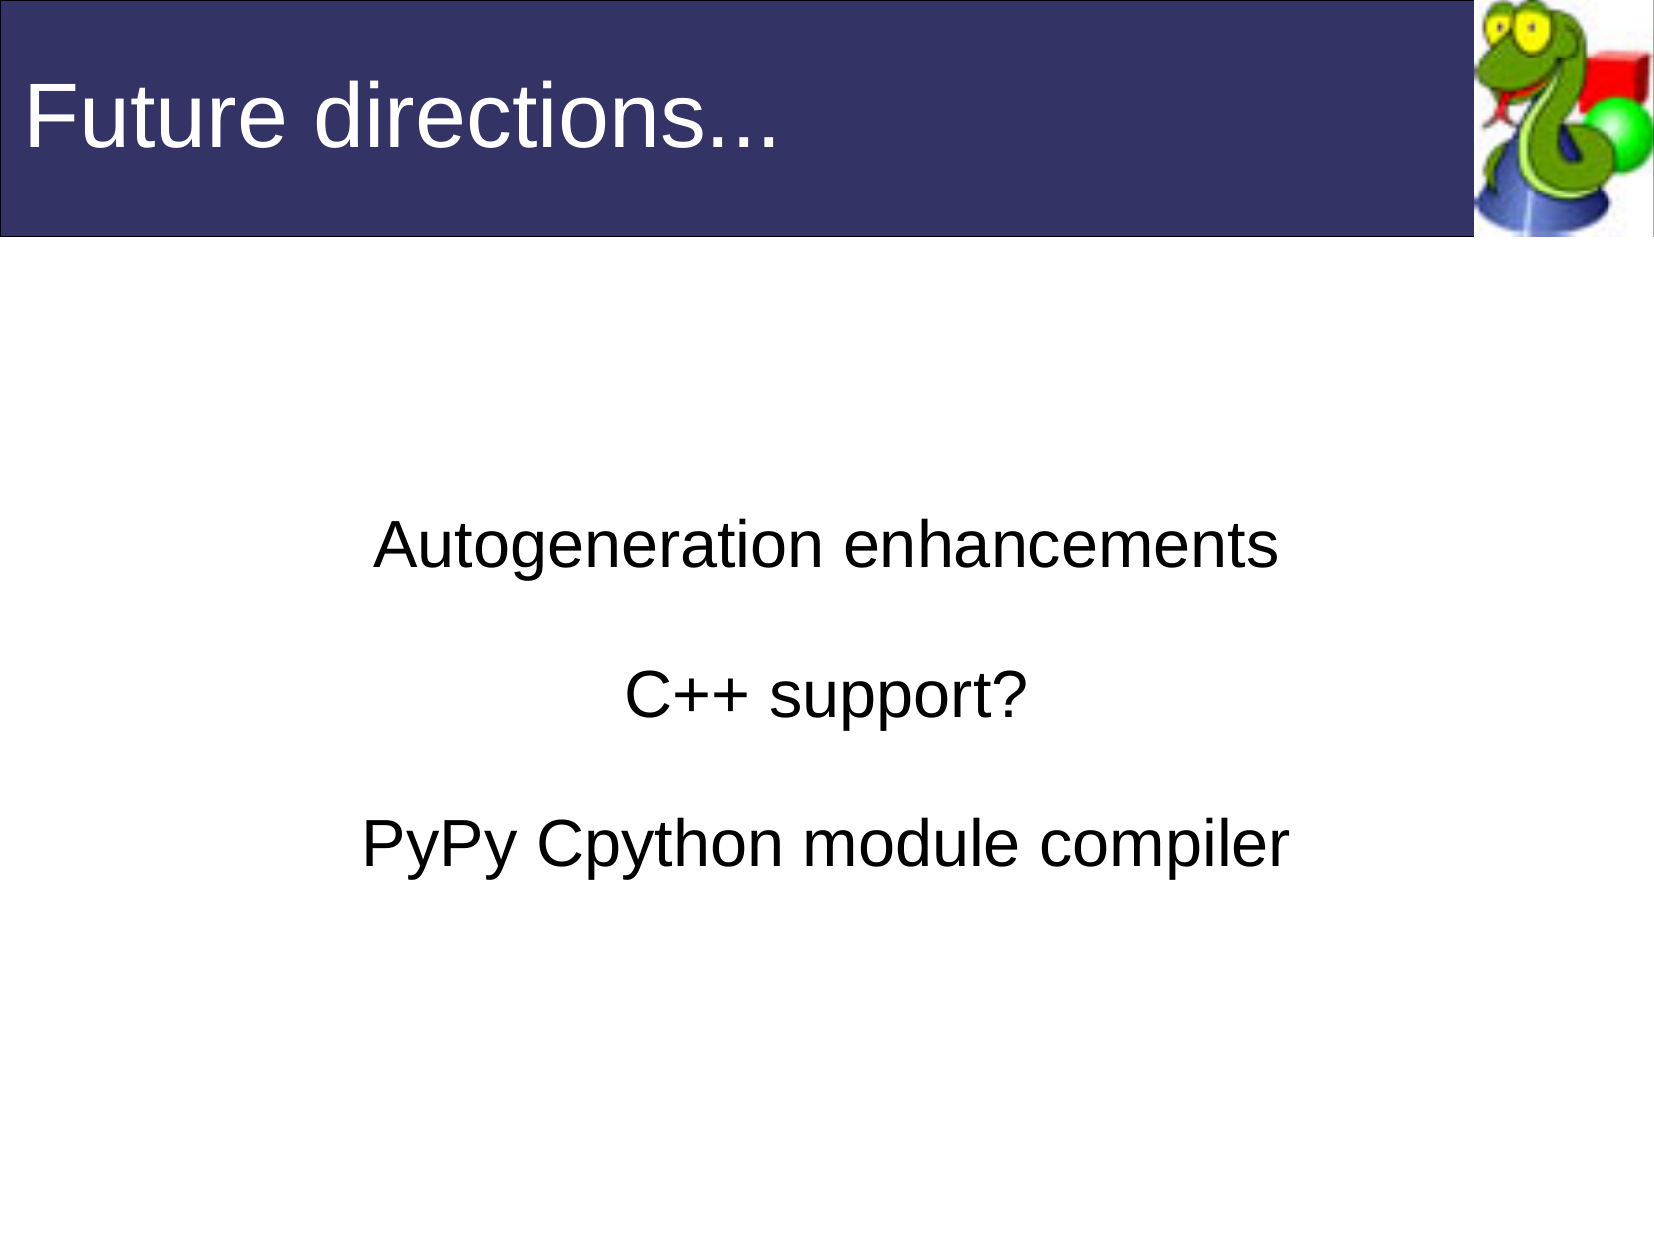

# Future directions...
Autogeneration enhancements
C++ support?
PyPy Cpython module compiler